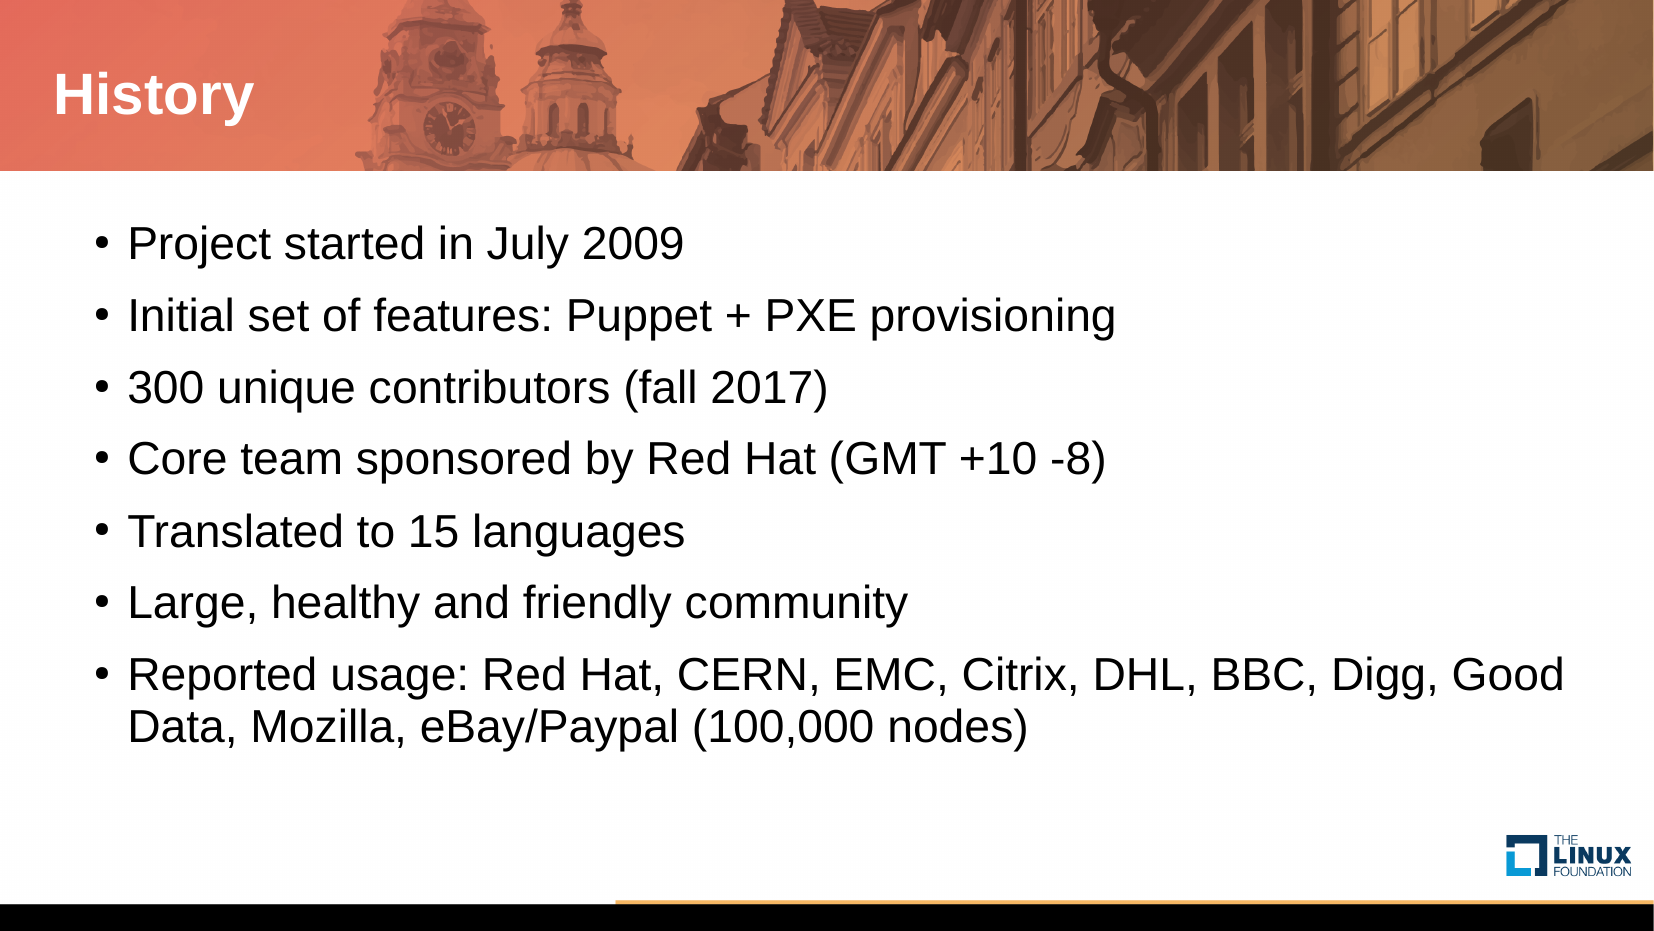

# History
Project started in July 2009
Initial set of features: Puppet + PXE provisioning
300 unique contributors (fall 2017)
Core team sponsored by Red Hat (GMT +10 -8)
Translated to 15 languages
Large, healthy and friendly community
Reported usage: Red Hat, CERN, EMC, Citrix, DHL, BBC, Digg, Good Data, Mozilla, eBay/Paypal (100,000 nodes)